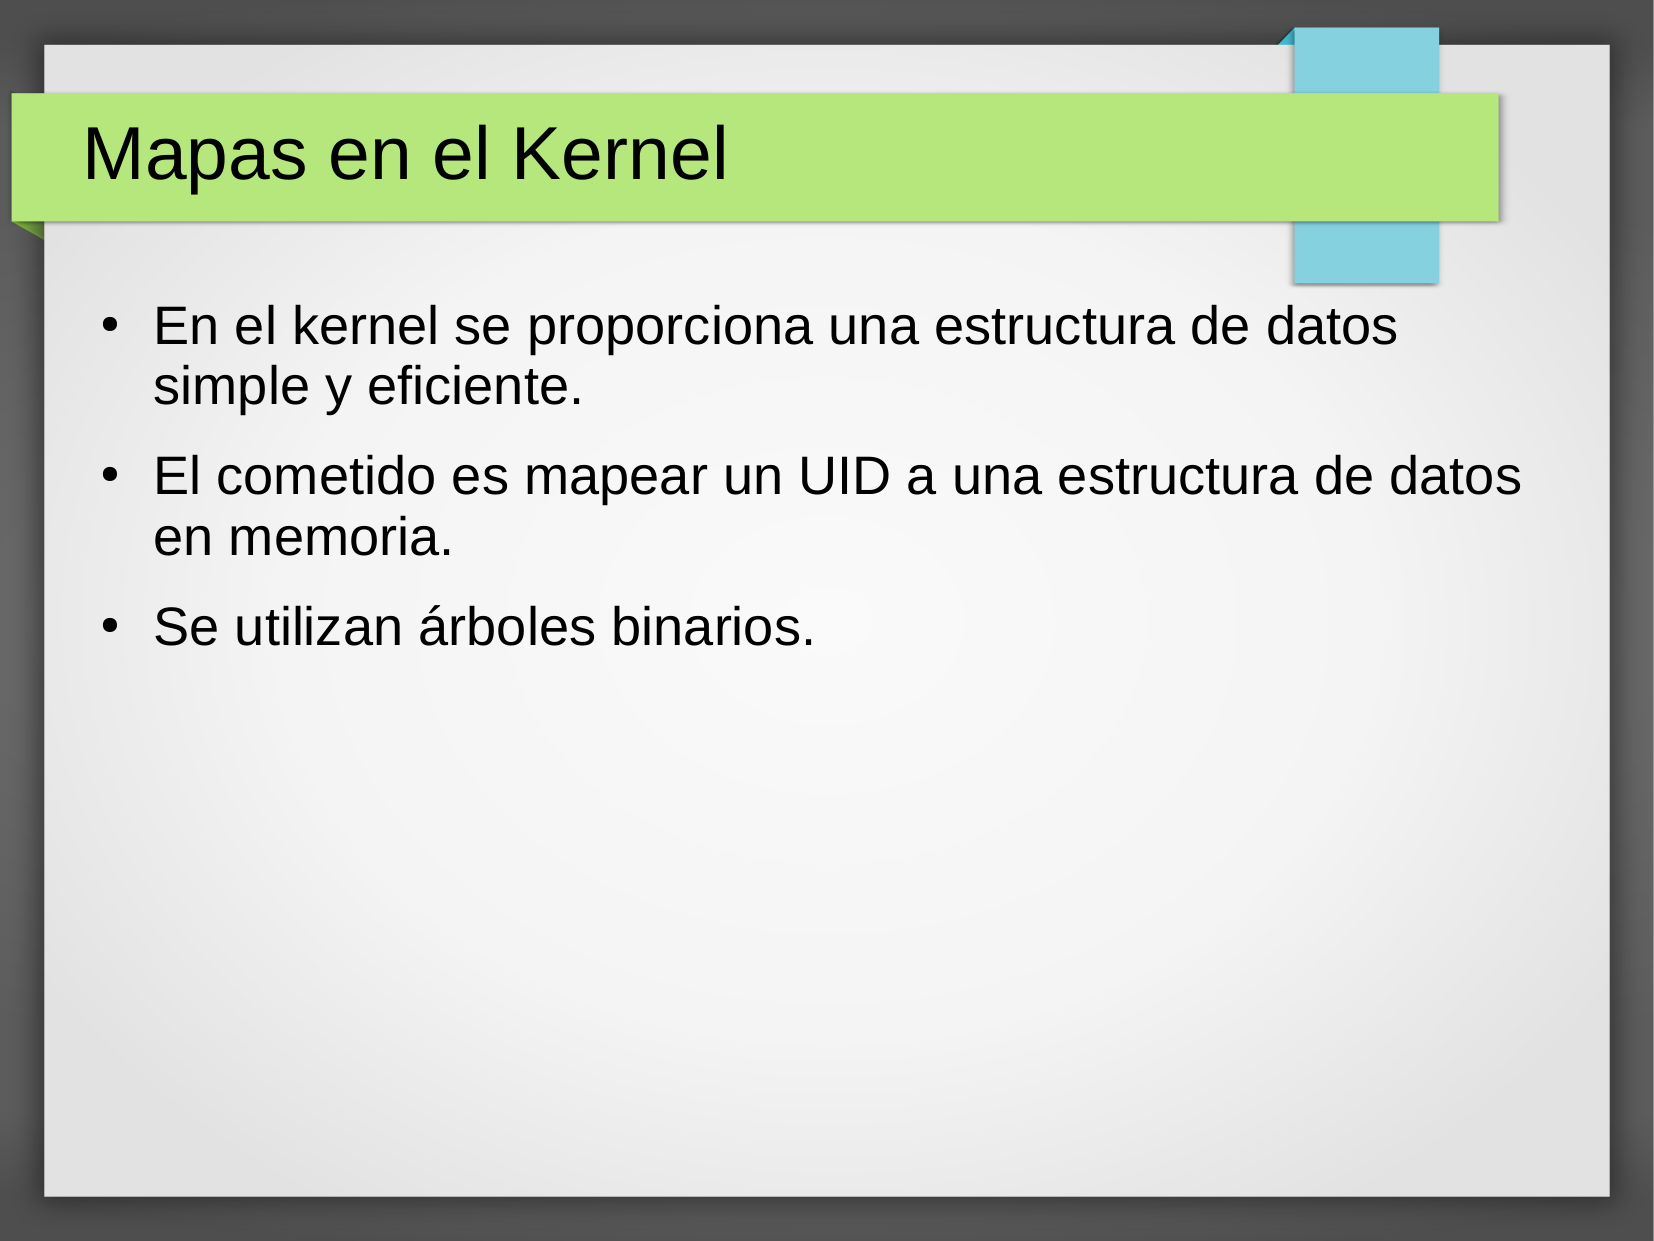

# Mapas en el Kernel
En el kernel se proporciona una estructura de datos simple y eficiente.
El cometido es mapear un UID a una estructura de datos en memoria.
Se utilizan árboles binarios.